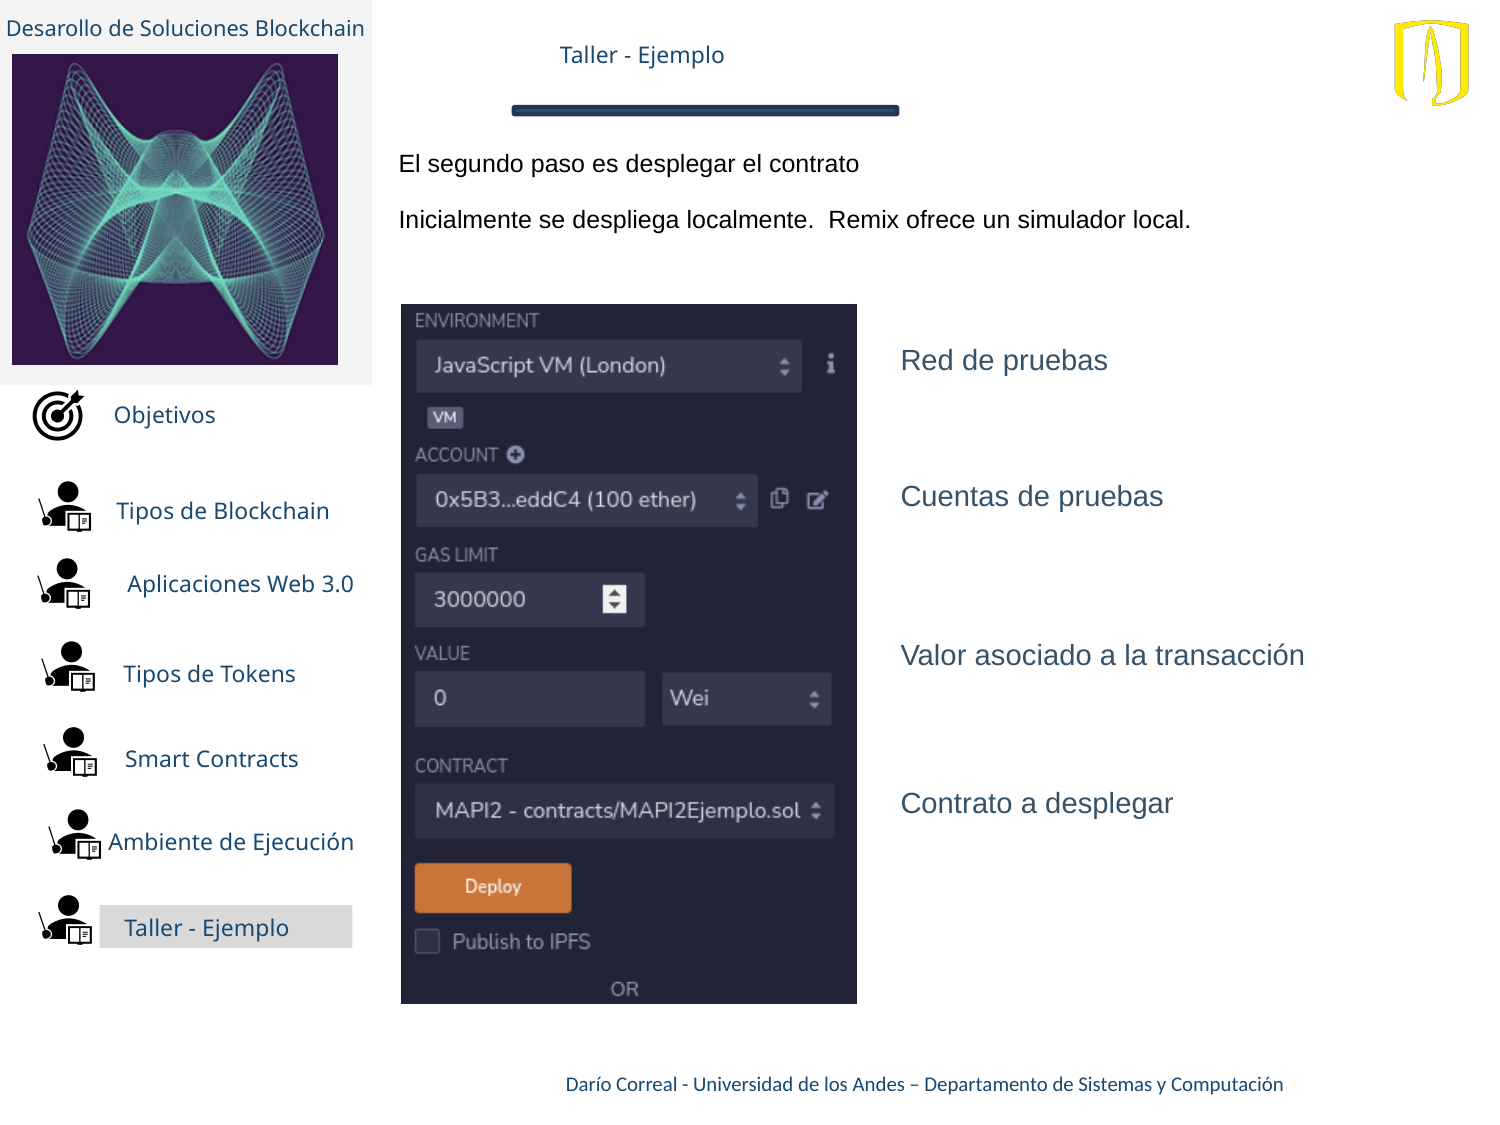

Taller - Ejemplo
El segundo paso es desplegar el contrato
Inicialmente se despliega localmente. Remix ofrece un simulador local.
Red de pruebas
Objetivos
Cuentas de pruebas
Tipos de Blockchain
Aplicaciones Web 3.0
Valor asociado a la transacción
Tipos de Tokens
Smart Contracts
Contrato a desplegar
 Ambiente de Ejecución
Taller - Ejemplo
Darío Correal - Universidad de los Andes – Departamento de Sistemas y Computación